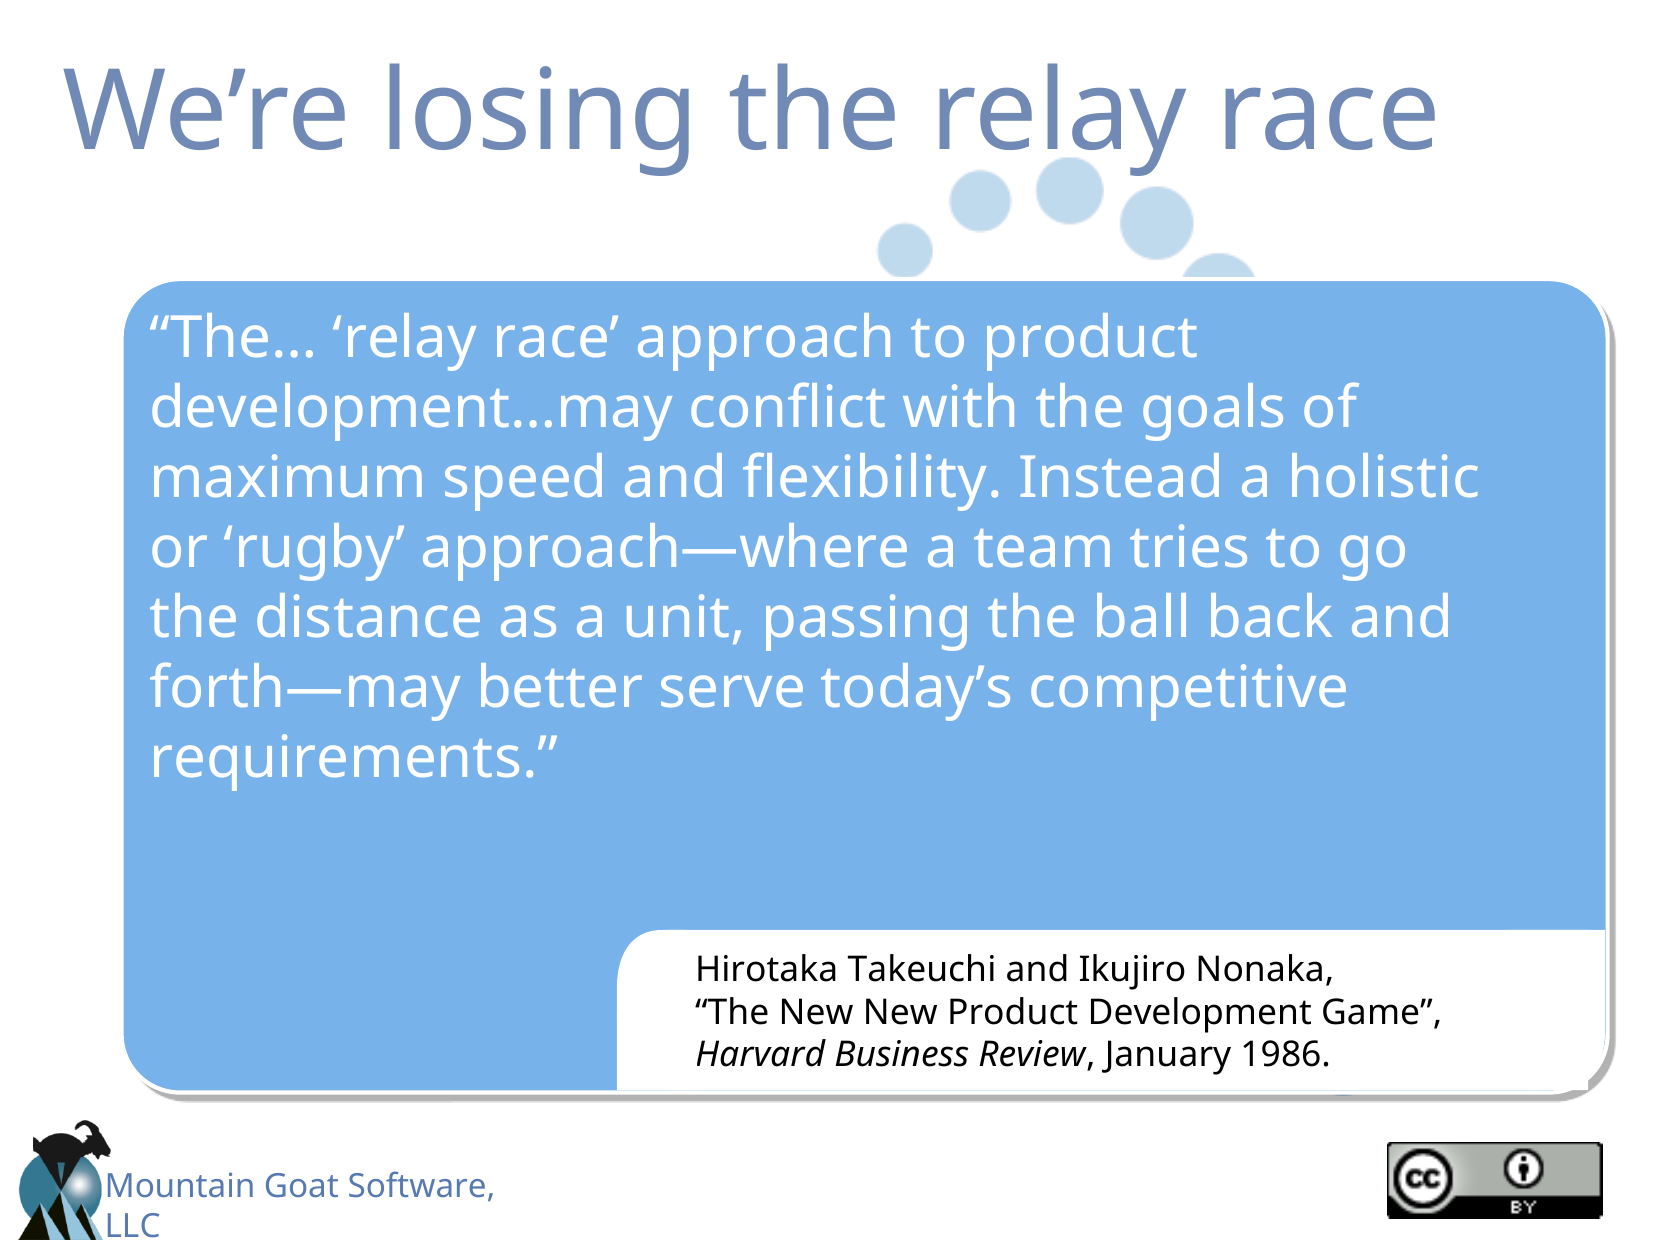

# We’re losing the relay race
“The… ‘relay race’ approach to product development…may conflict with the goals of maximum speed and flexibility. Instead a holistic or ‘rugby’ approach—where a team tries to go the distance as a unit, passing the ball back and forth—may better serve today’s competitive requirements.”
Hirotaka Takeuchi and Ikujiro Nonaka,
“The New New Product Development Game”, Harvard Business Review, January 1986.